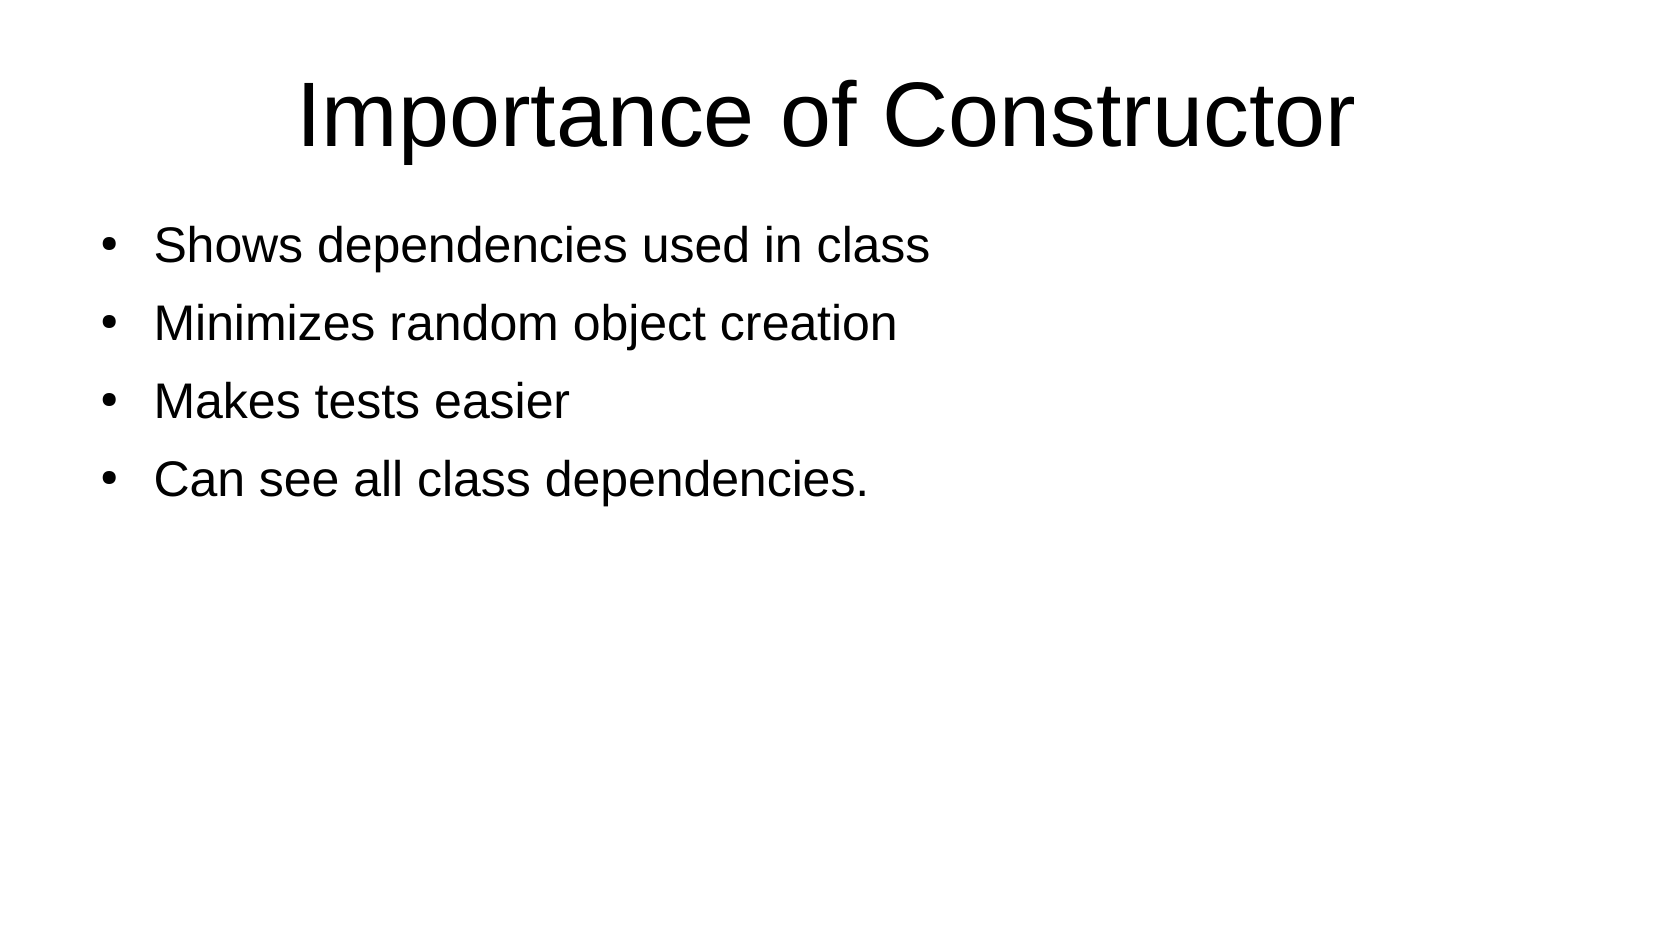

# Importance of Constructor
Shows dependencies used in class
Minimizes random object creation
Makes tests easier
Can see all class dependencies.